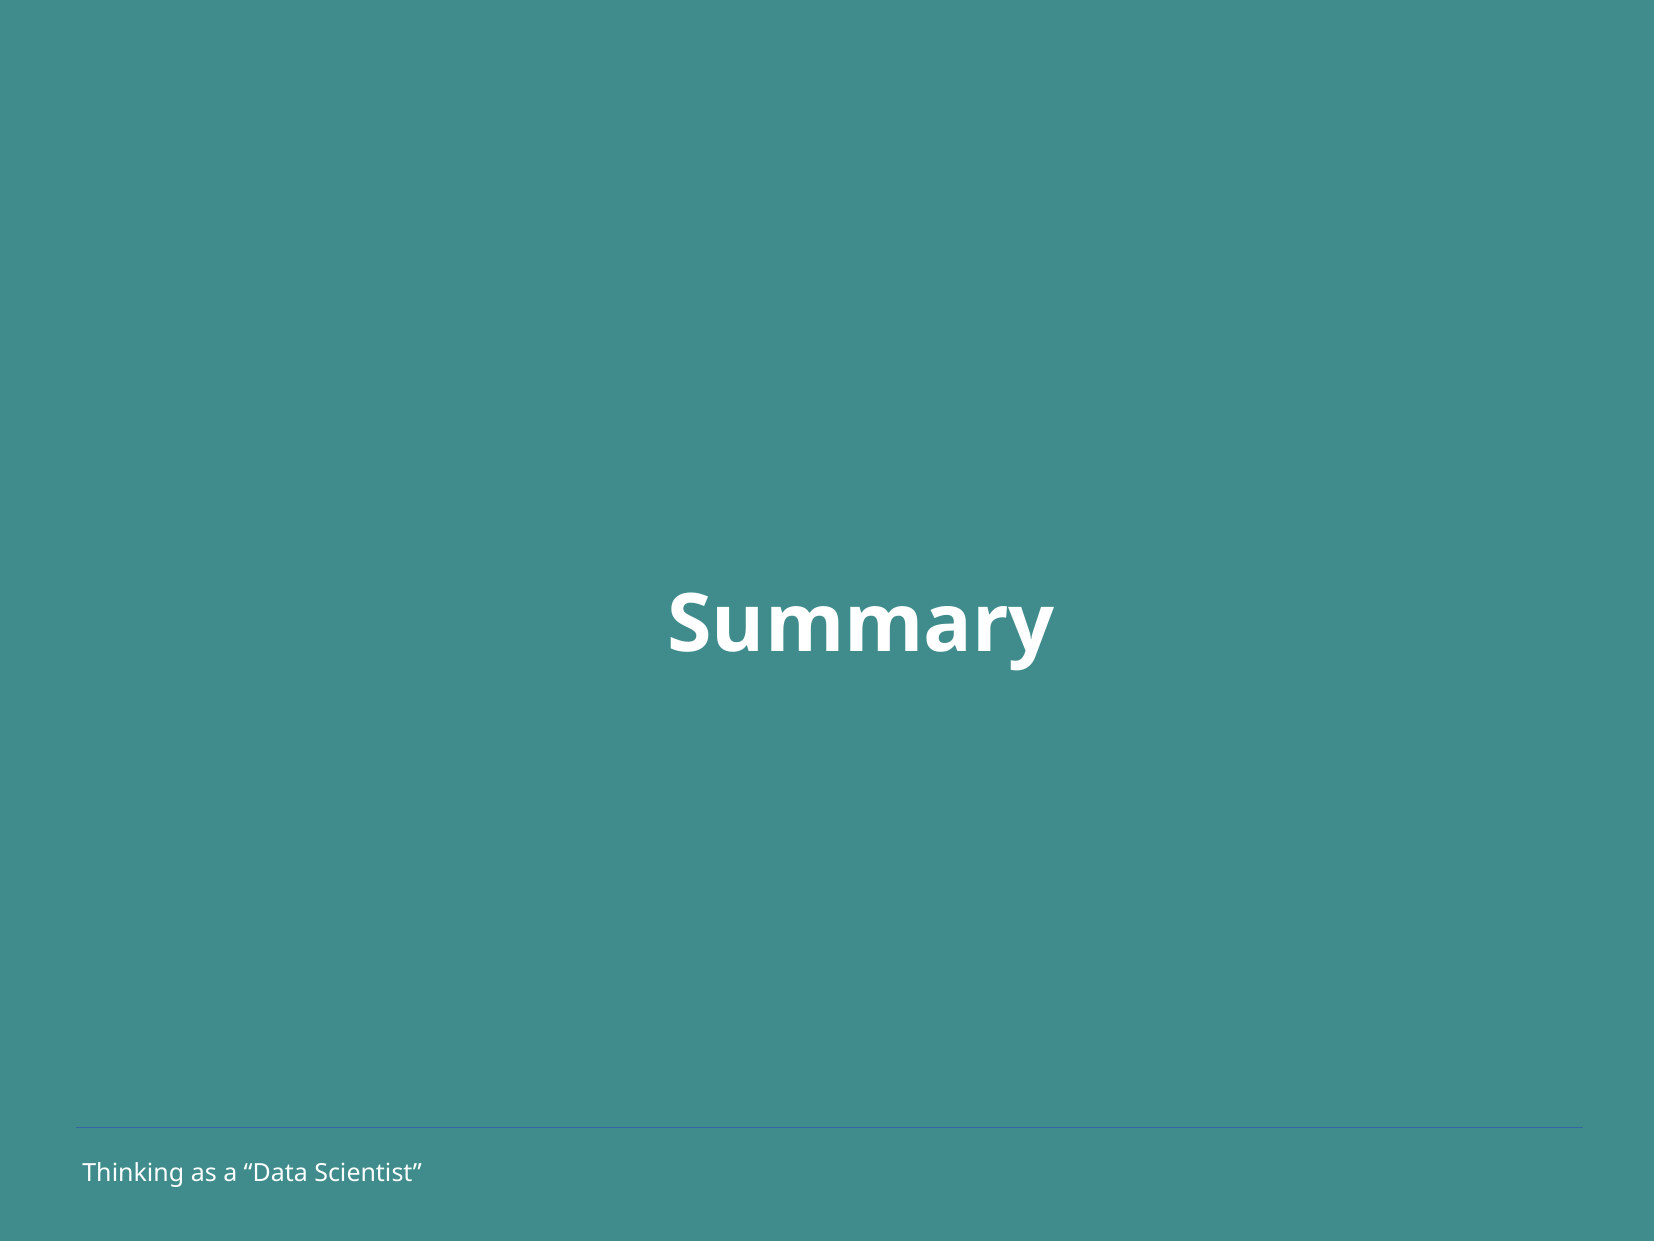

# Summary
Thinking as a “Data Scientist”